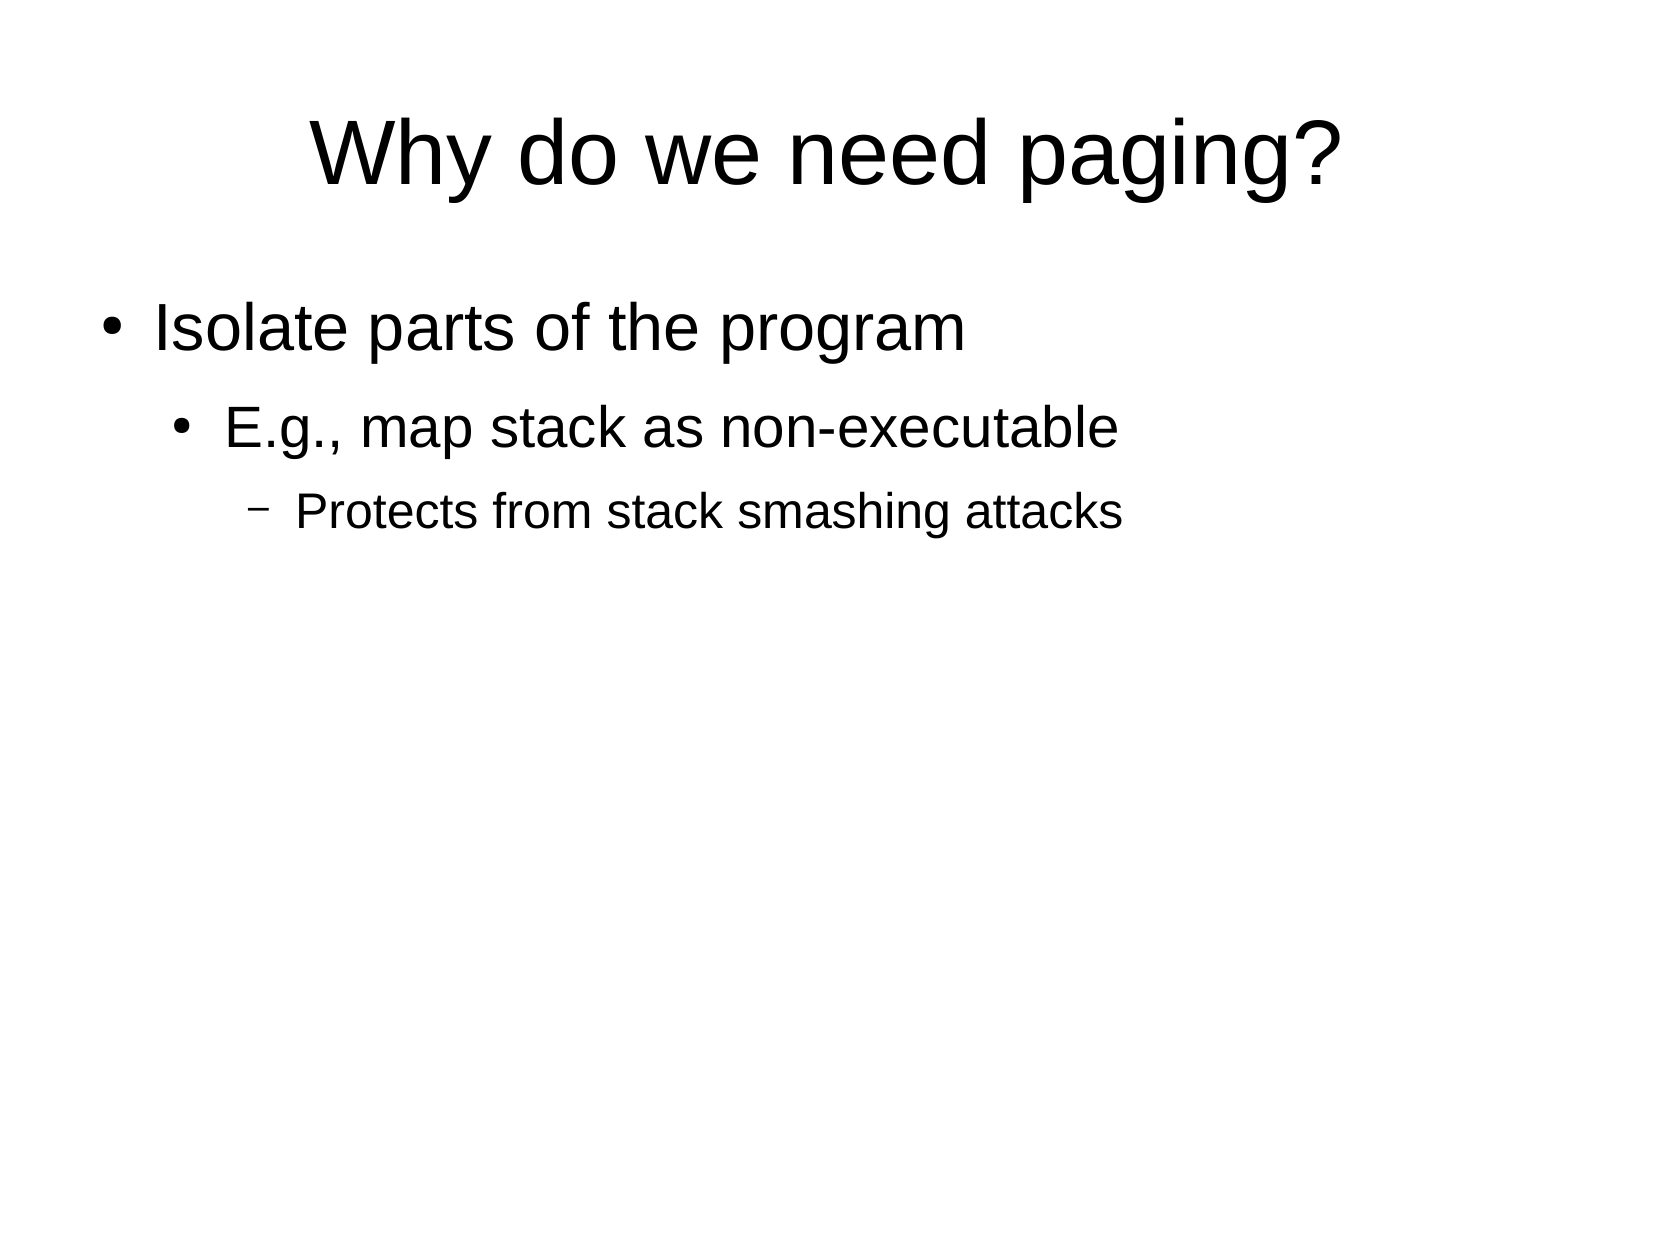

# Why do we need paging?
Isolate parts of the program
E.g., map stack as non-executable
Protects from stack smashing attacks